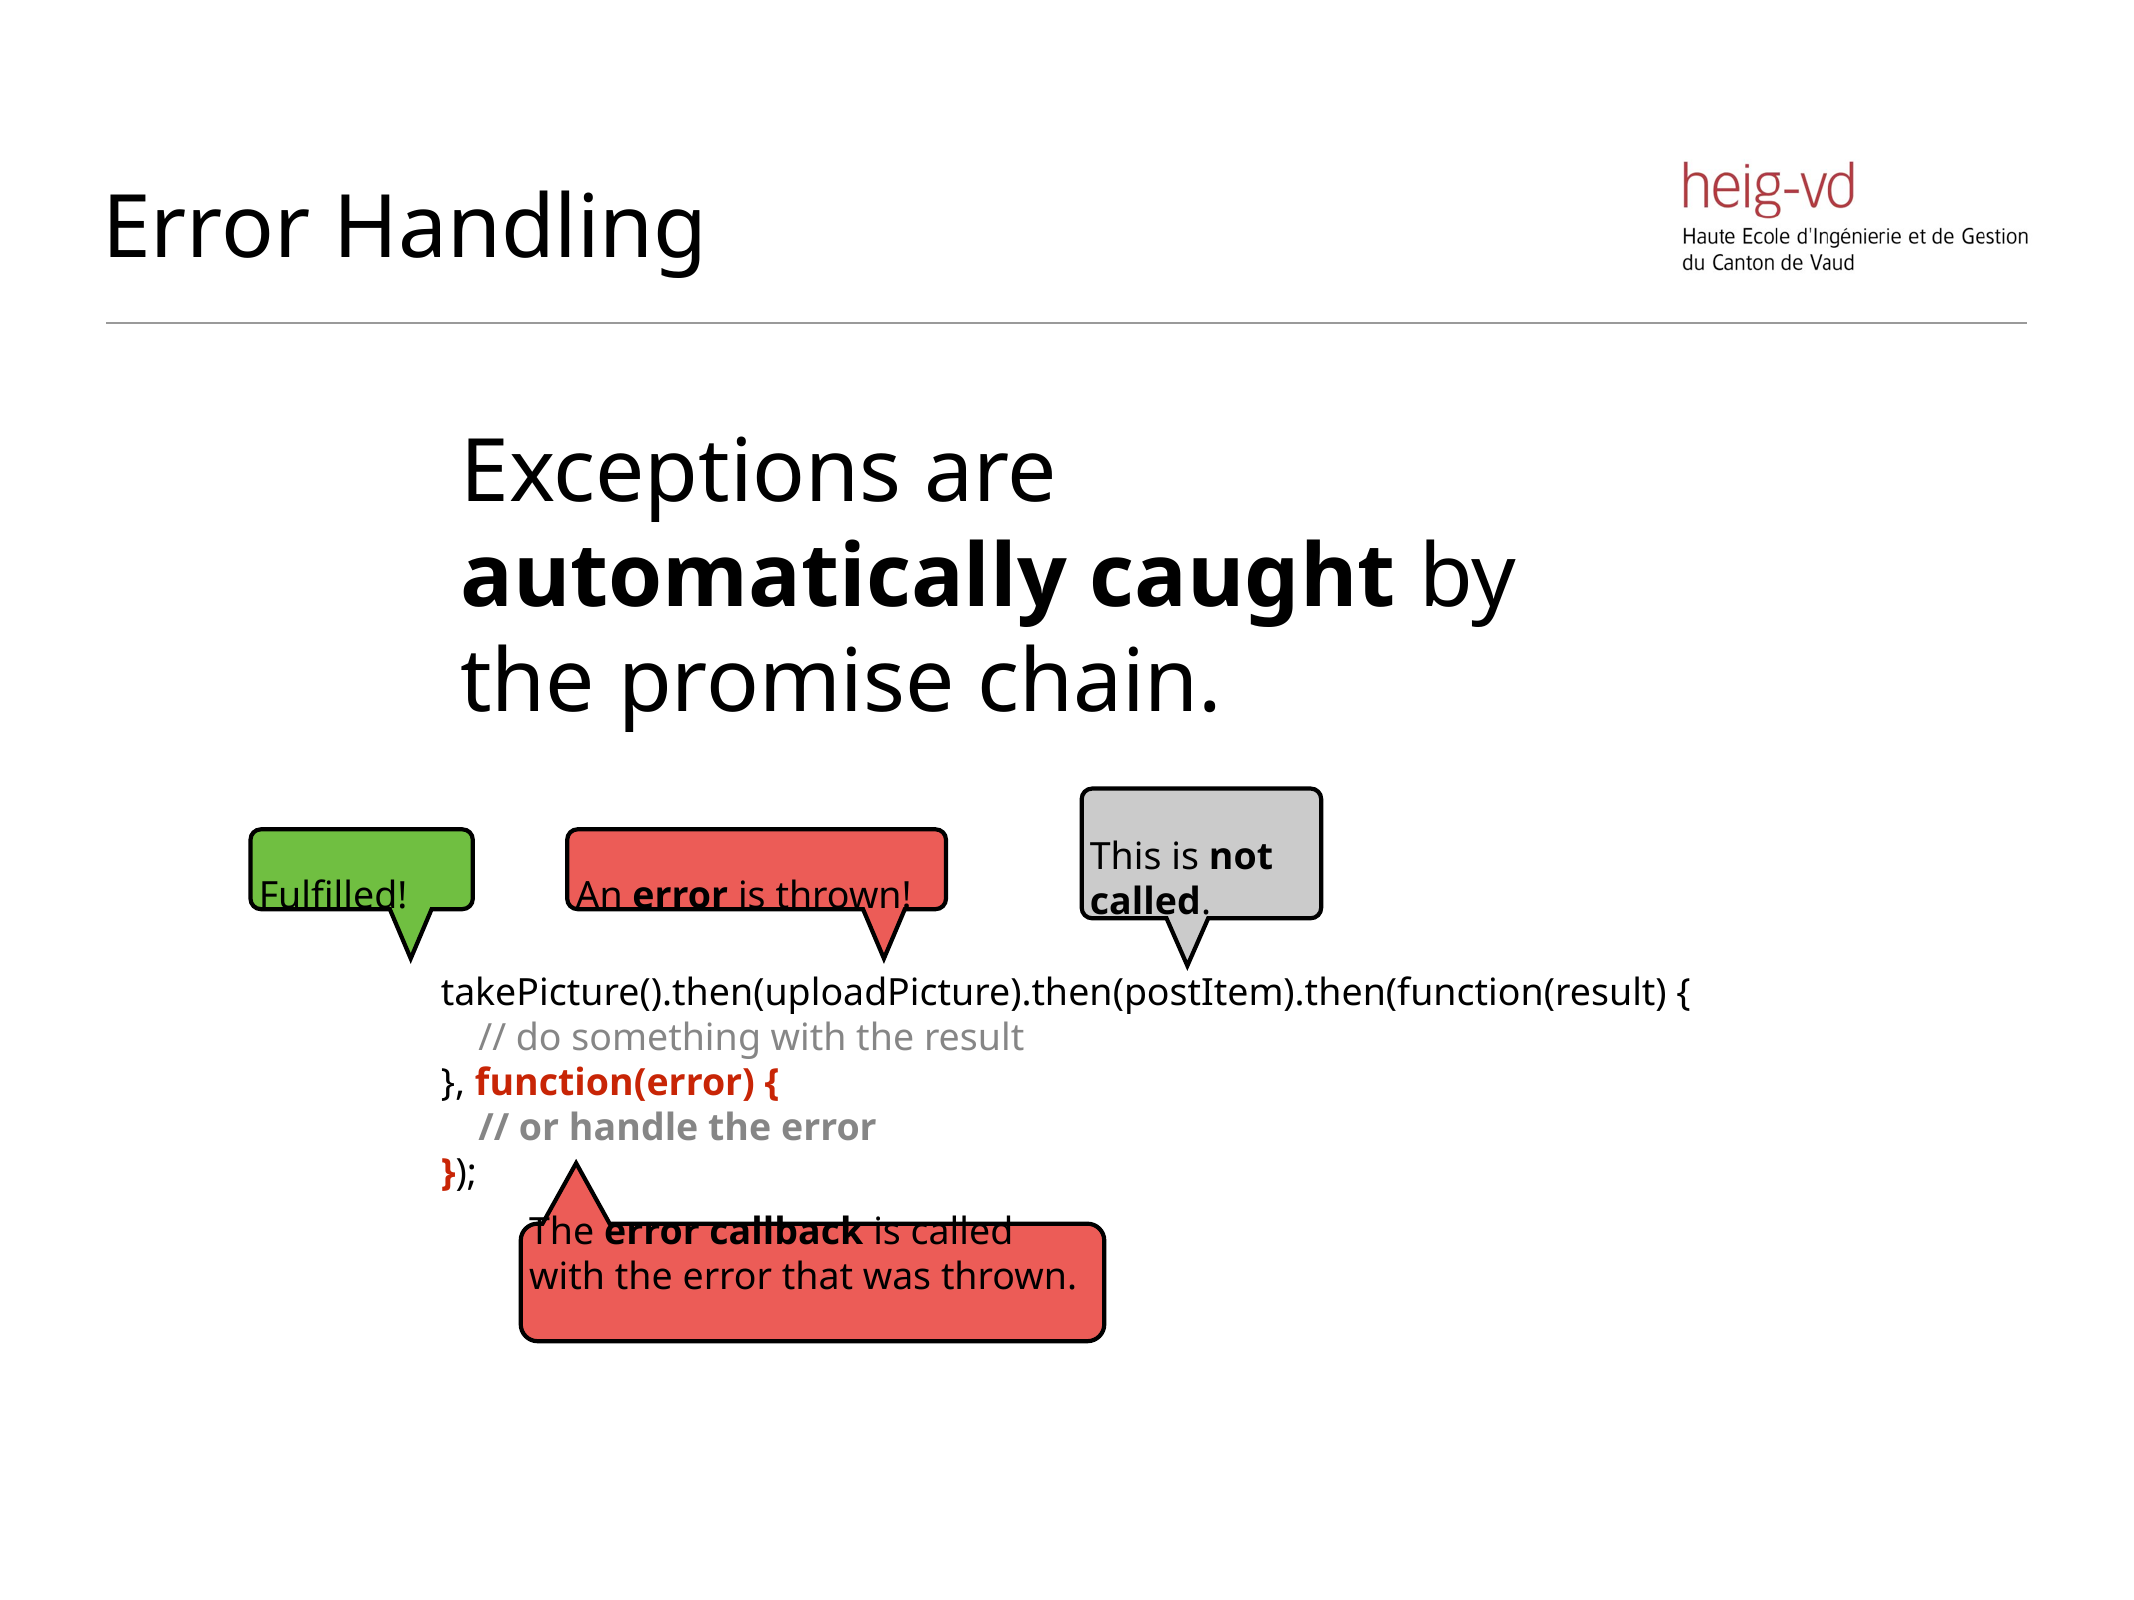

# Error Handling
Exceptions are automatically caught by the promise chain.
This is not called.
Fulfilled!
An error is thrown!
takePicture().then(uploadPicture).then(postItem).then(function(result) {
// do something with the result
}, function(error) {
// or handle the error
});
The error callback is called with the error that was thrown.